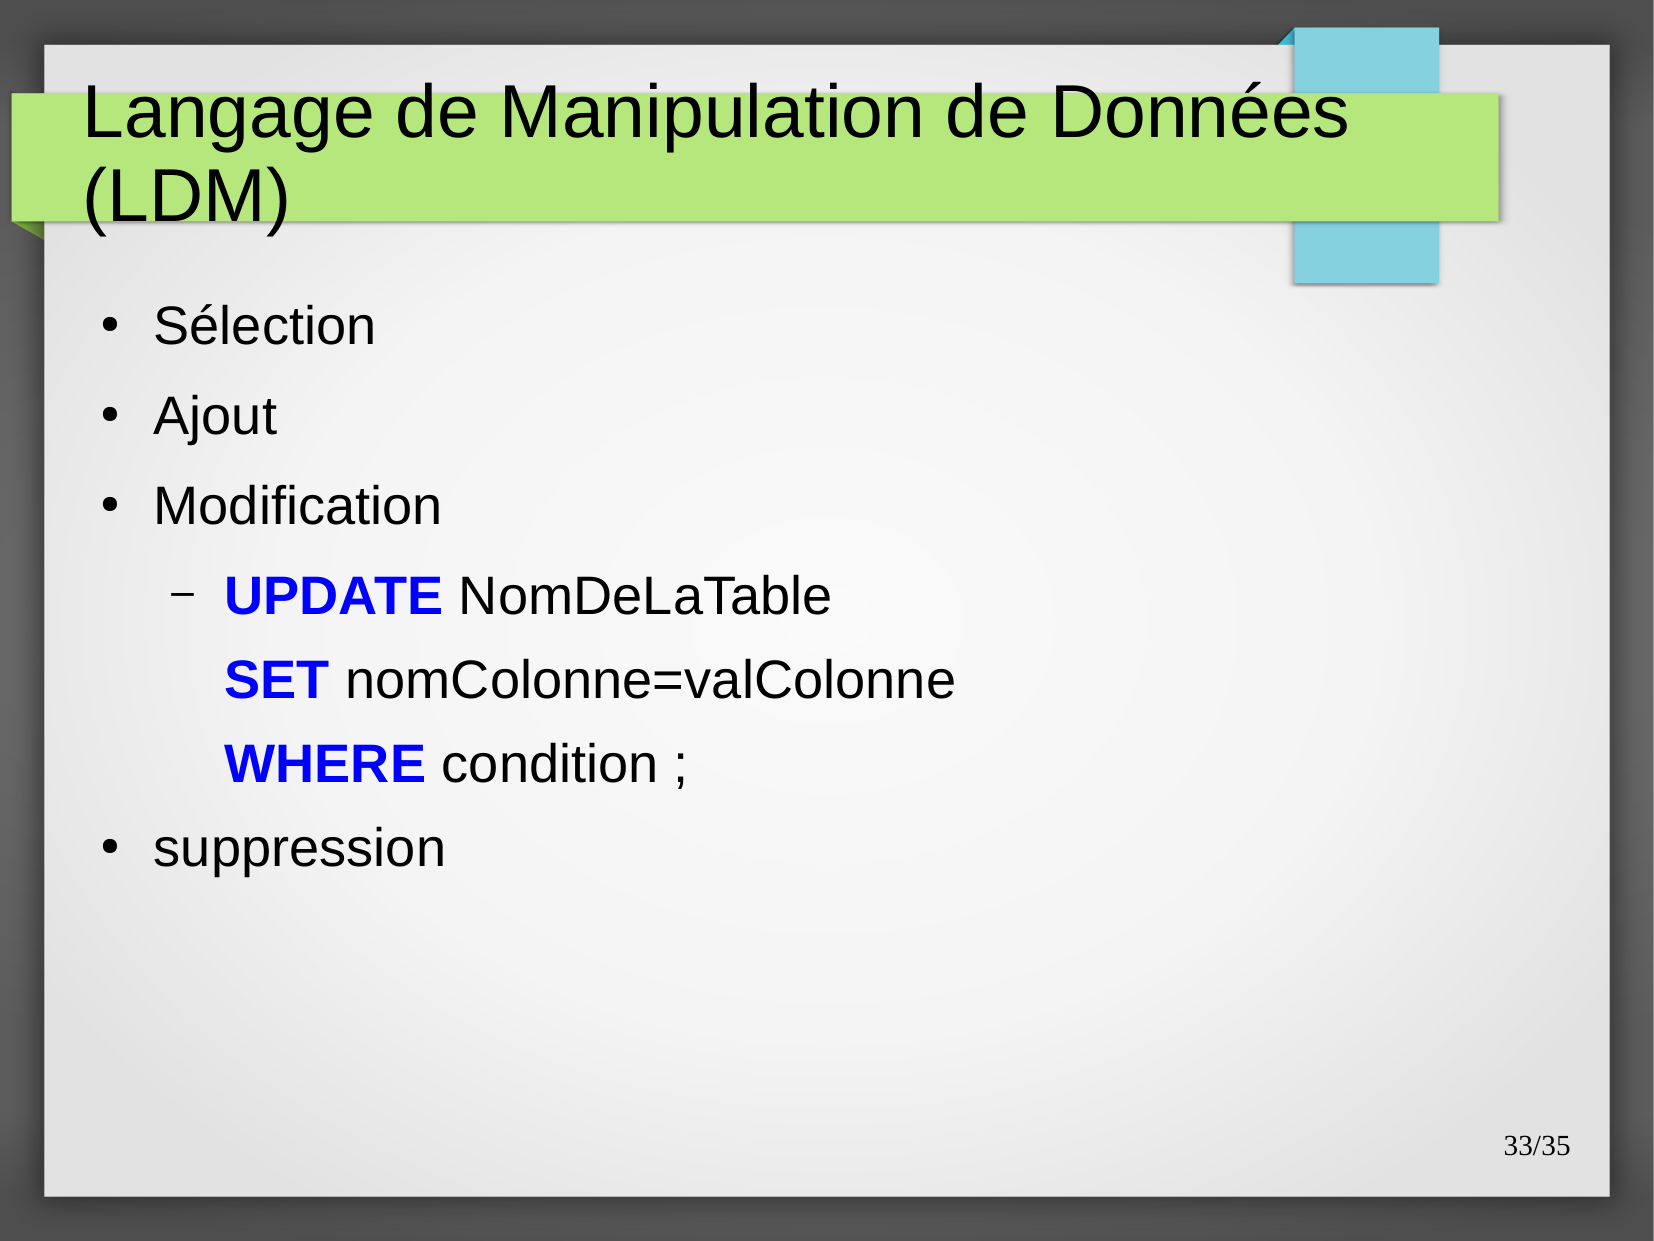

# Langage de Manipulation de Données (LDM)
Sélection
Ajout
Modification
UPDATE NomDeLaTable
SET nomColonne=valColonne
WHERE condition ;
suppression
33